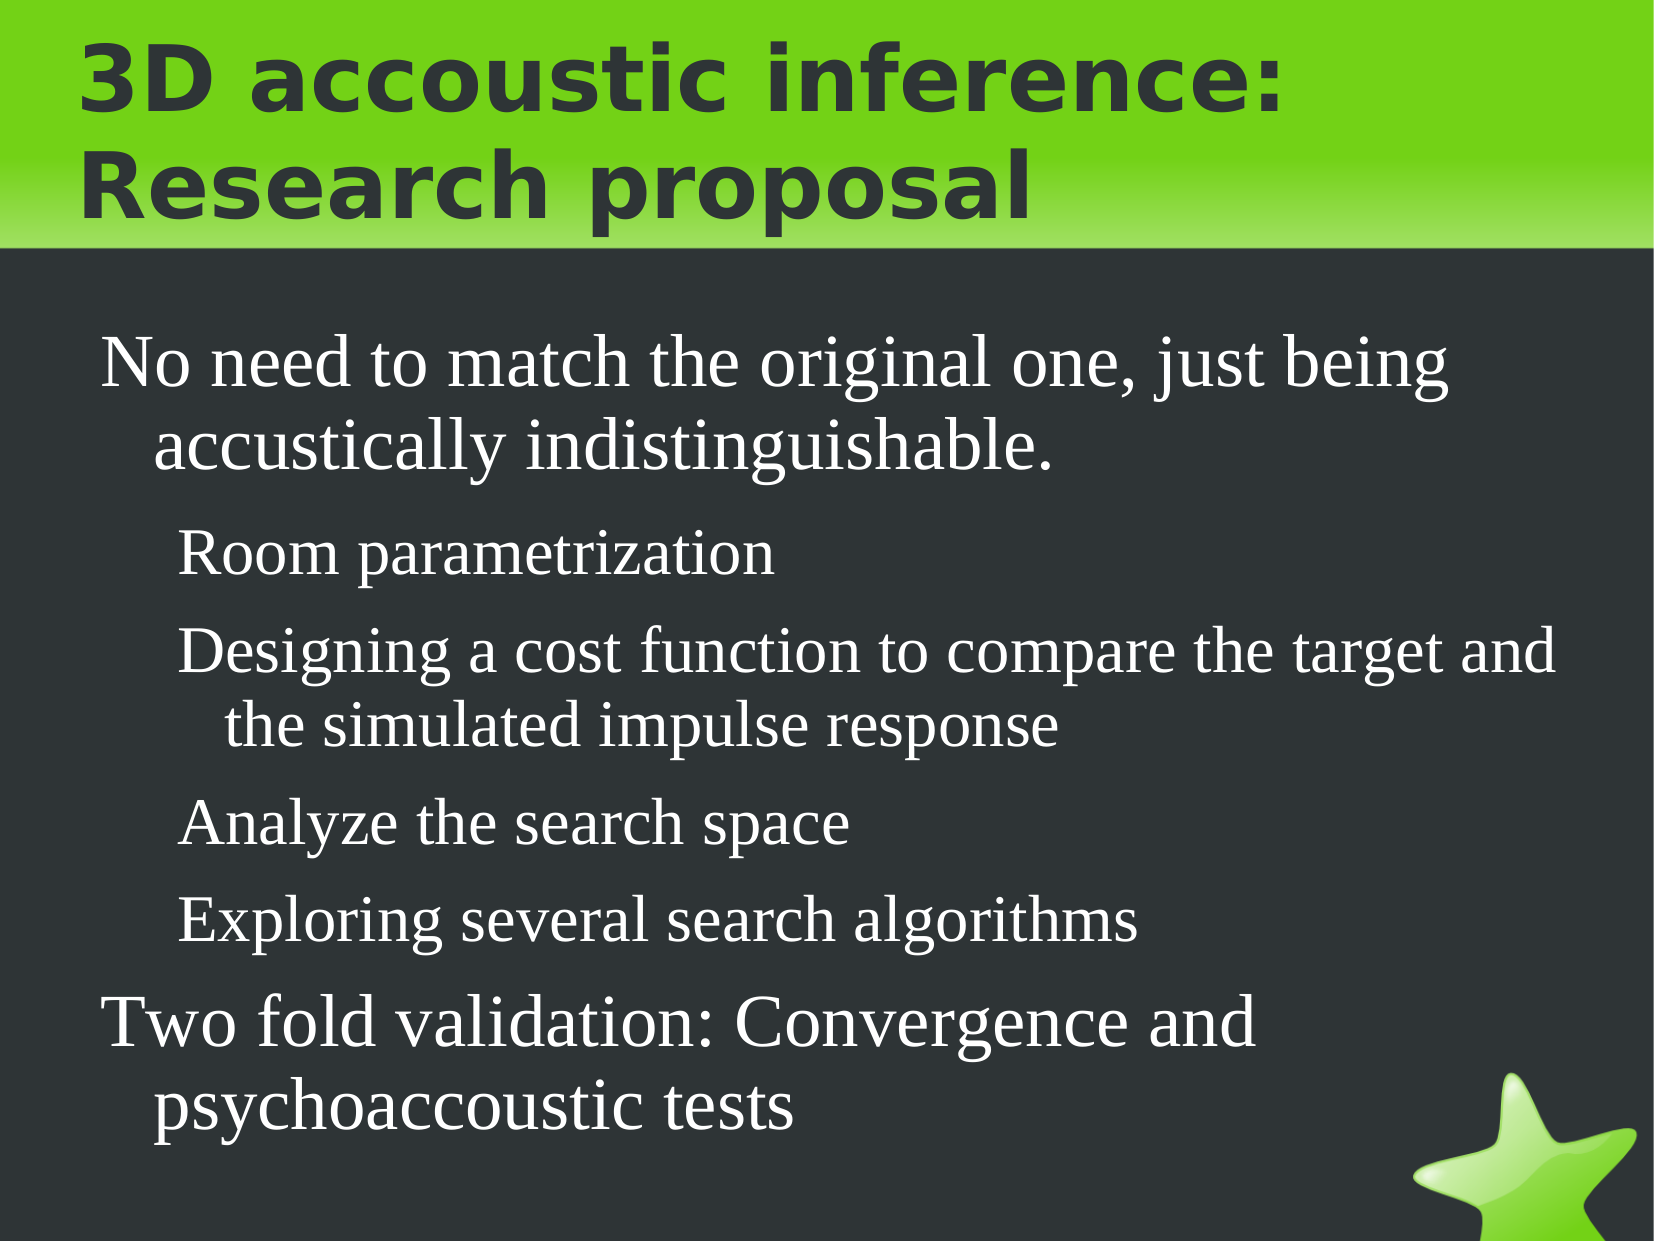

# 3D accoustic inference: Research proposal
No need to match the original one, just being accustically indistinguishable.
Room parametrization
Designing a cost function to compare the target and the simulated impulse response
Analyze the search space
Exploring several search algorithms
Two fold validation: Convergence and psychoaccoustic tests